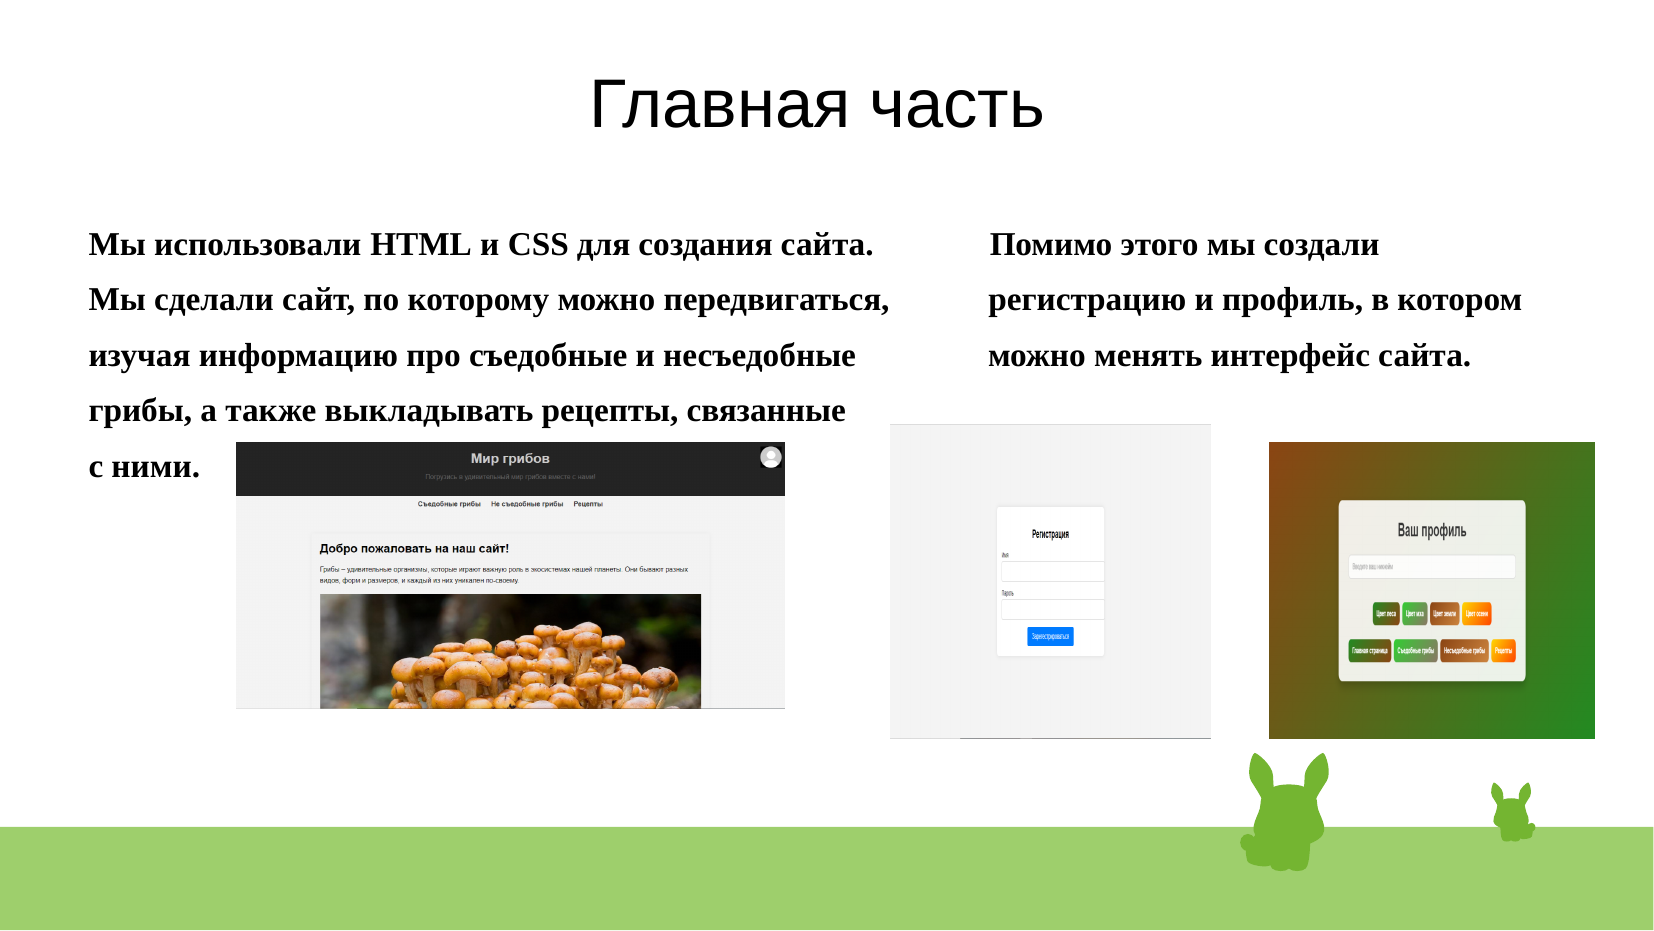

# Главная часть
Мы использовали HTML и CSS для создания сайта. Помимо этого мы создали
Мы сделали сайт, по которому можно передвигаться, регистрацию и профиль, в котором изучая информацию про съедобные и несъедобные можно менять интерфейс сайта.
грибы, а также выкладывать рецепты, связанные
с ними.